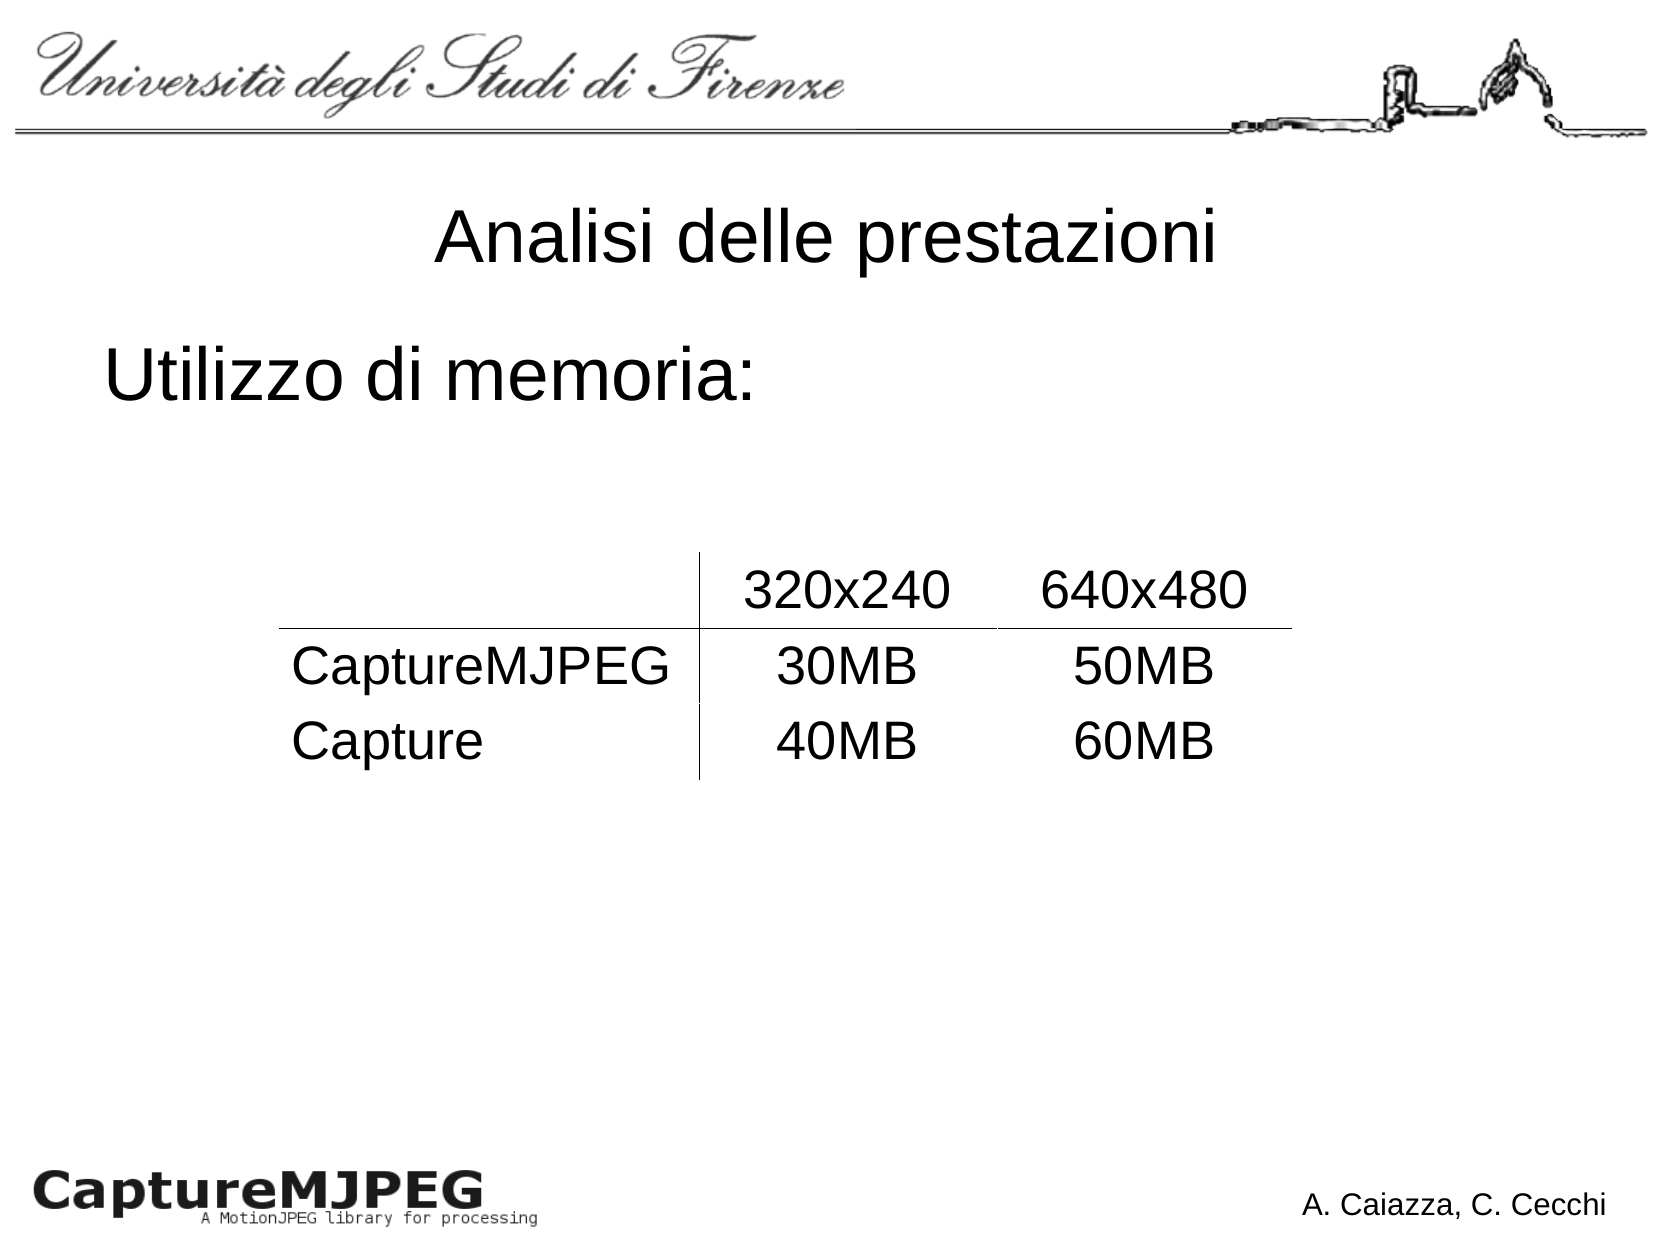

# Analisi delle prestazioni
Utilizzo di memoria: